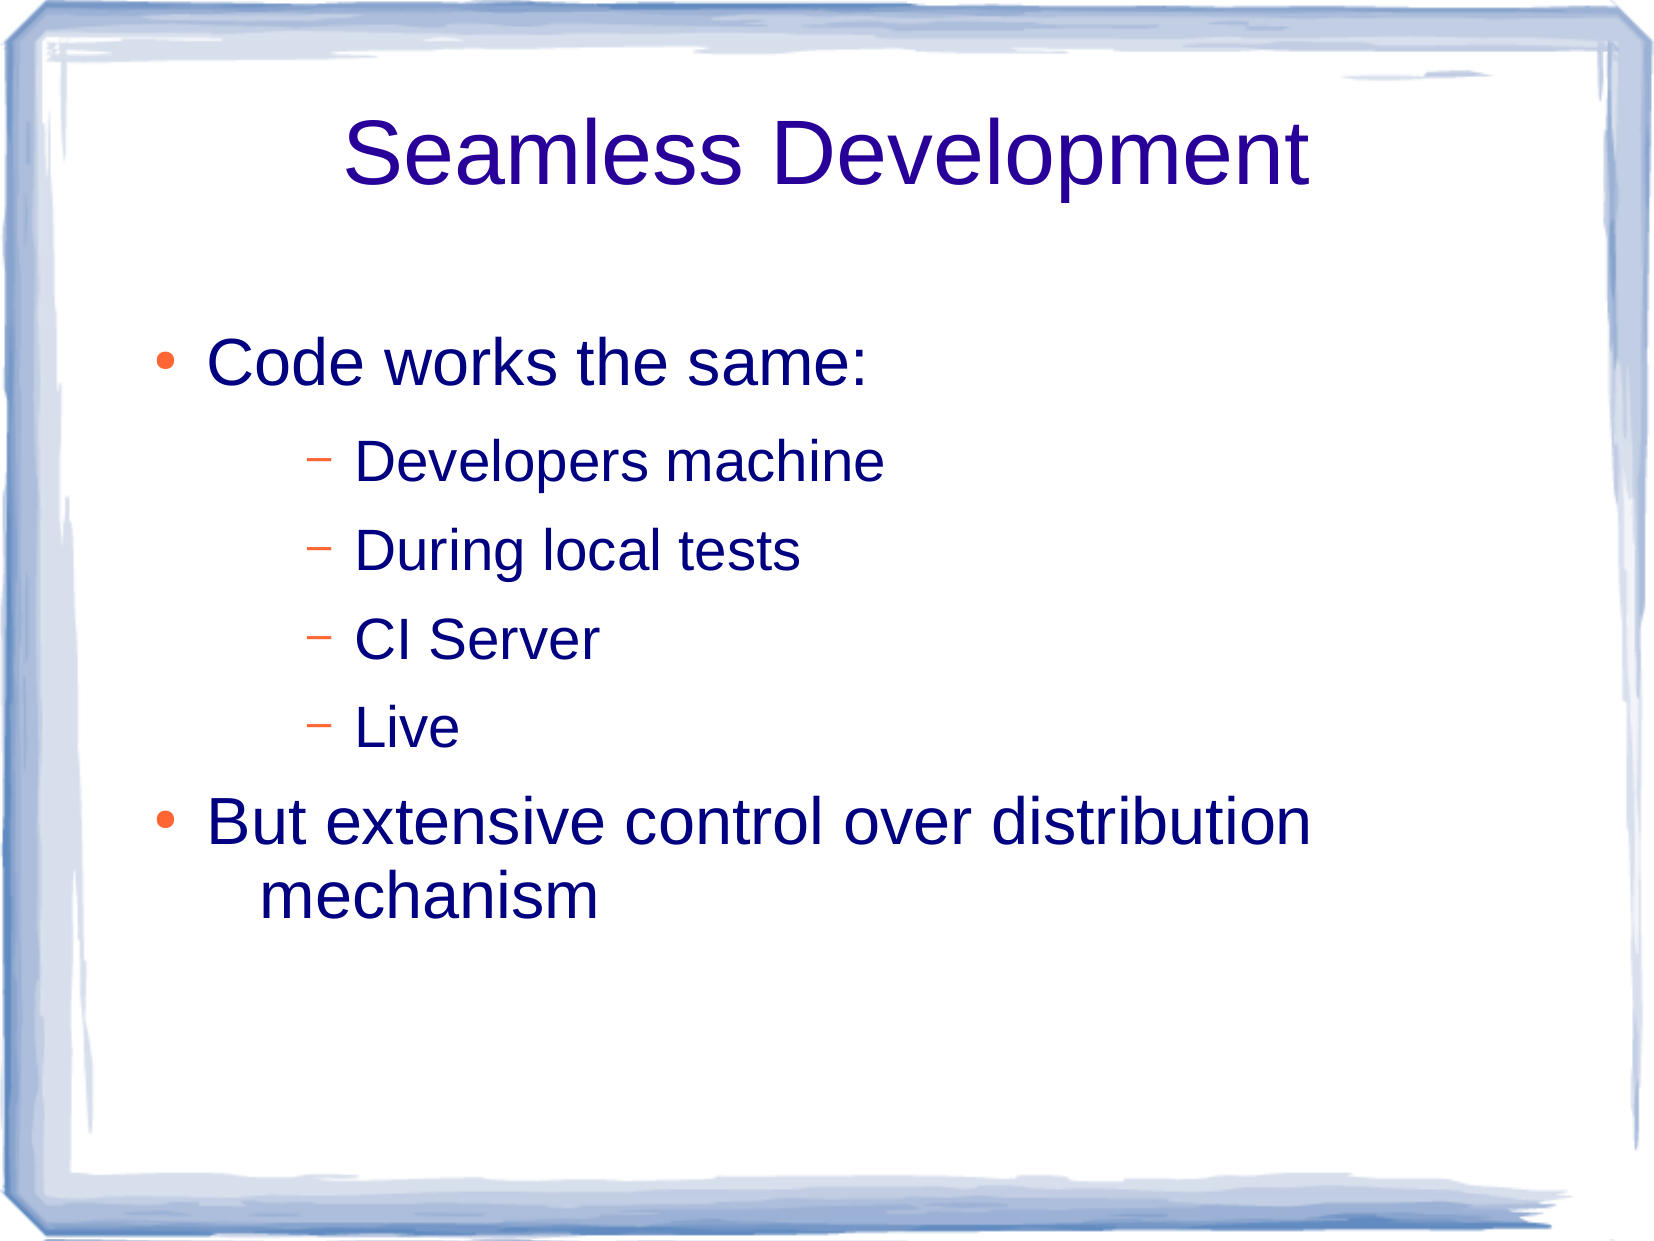

# Seamless Development
Code works the same:
Developers machine
During local tests
CI Server
Live
But extensive control over distribution mechanism